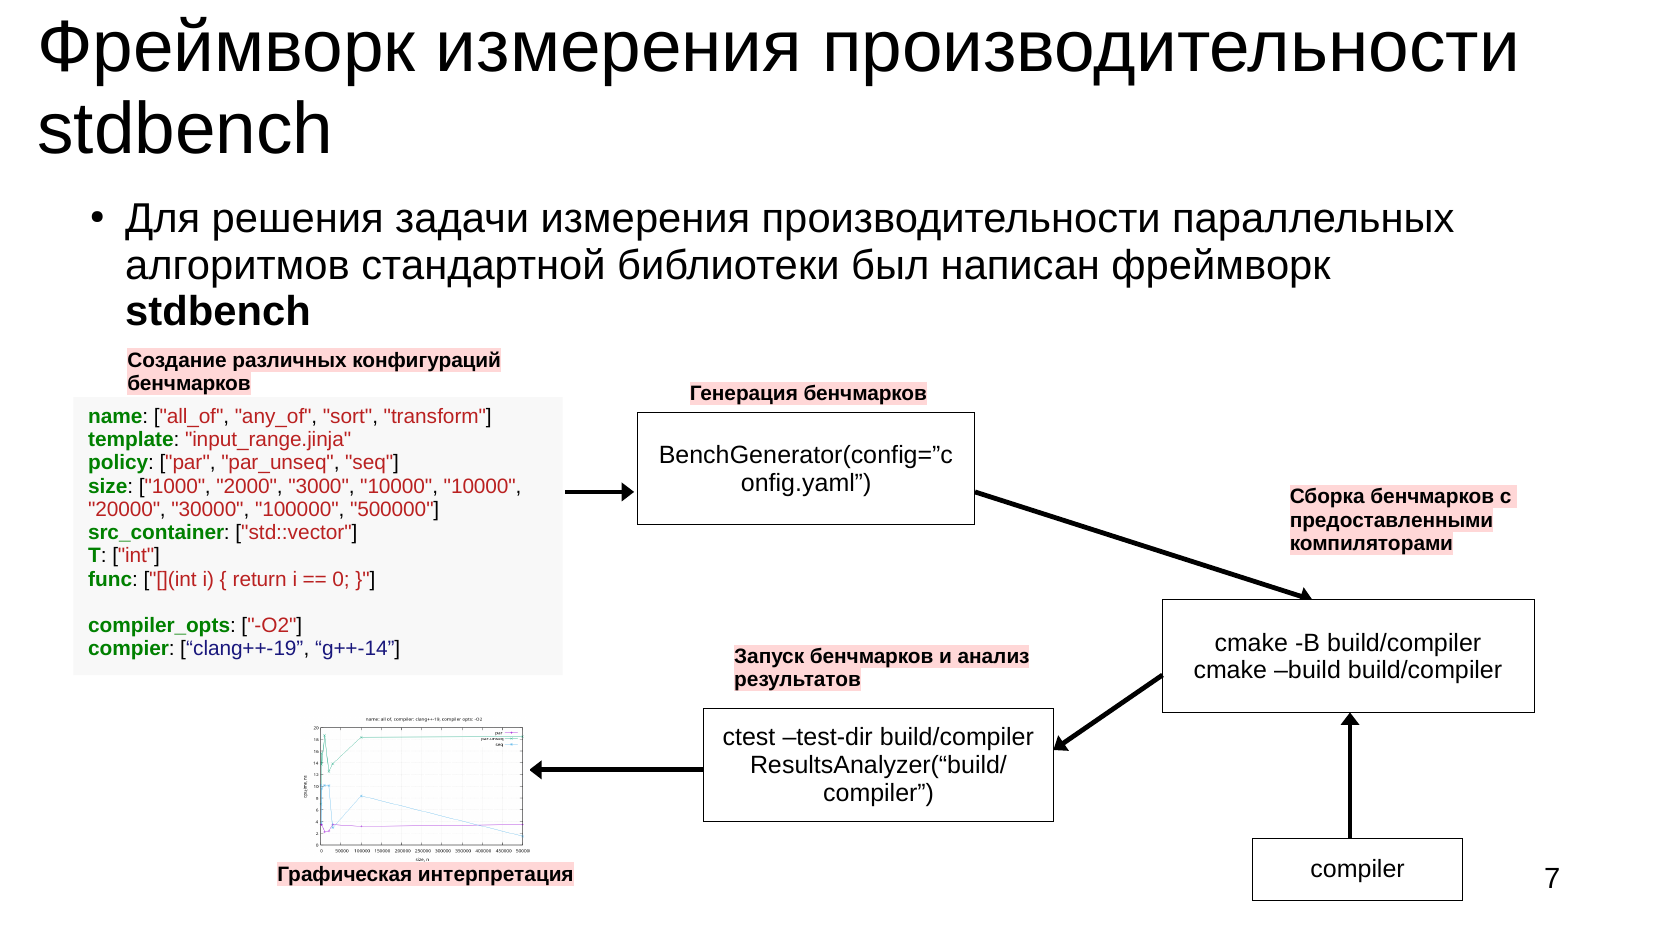

# Фреймворк измерения производительности stdbench
Для решения задачи измерения производительности параллельных алгоритмов стандартной библиотеки был написан фреймворк stdbench
Создание различных конфигураций бенчмарков
Генерация бенчмарков
name: ["all_of", "any_of", "sort", "transform"]
template: "input_range.jinja"
policy: ["par", "par_unseq", "seq"]
size: ["1000", "2000", "3000", "10000", "10000", "20000", "30000", "100000", "500000"]
src_container: ["std::vector"]
T: ["int"]
func: ["[](int i) { return i == 0; }"]
compiler_opts: ["-O2"]
compier: [“clang++-19”, “g++-14”]
BenchGenerator(config=”config.yaml”)
Сборка бенчмарков с предоставленными компиляторами
cmake -B build/compiler
cmake –build build/compiler
Запуск бенчмарков и анализ результатов
ctest –test-dir build/compiler
ResultsAnalyzer(“build/compiler”)
compiler
Графическая интерпретация